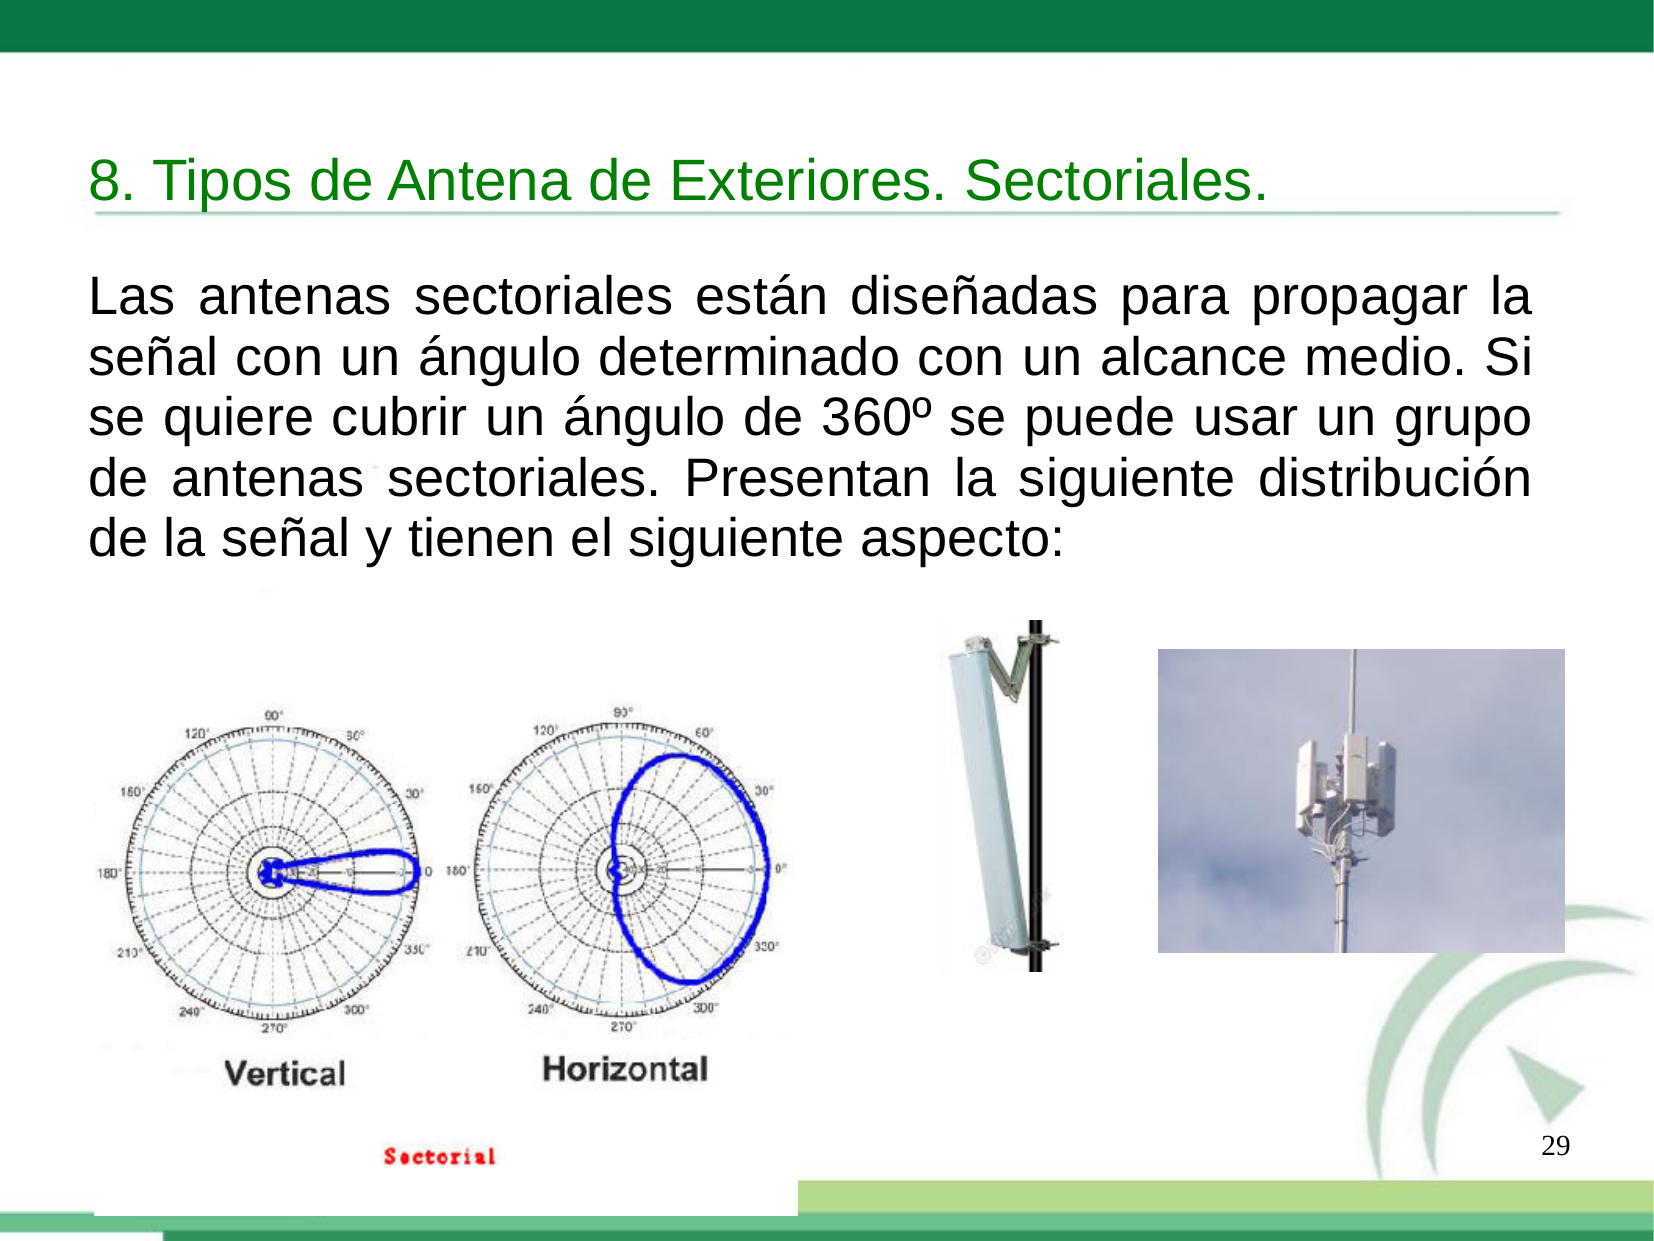

8. Tipos de Antena de Exteriores. Sectoriales.
# Las antenas sectoriales están diseñadas para propagar la señal con un ángulo determinado con un alcance medio. Si se quiere cubrir un ángulo de 360º se puede usar un grupo de antenas sectoriales. Presentan la siguiente distribución de la señal y tienen el siguiente aspecto:
29